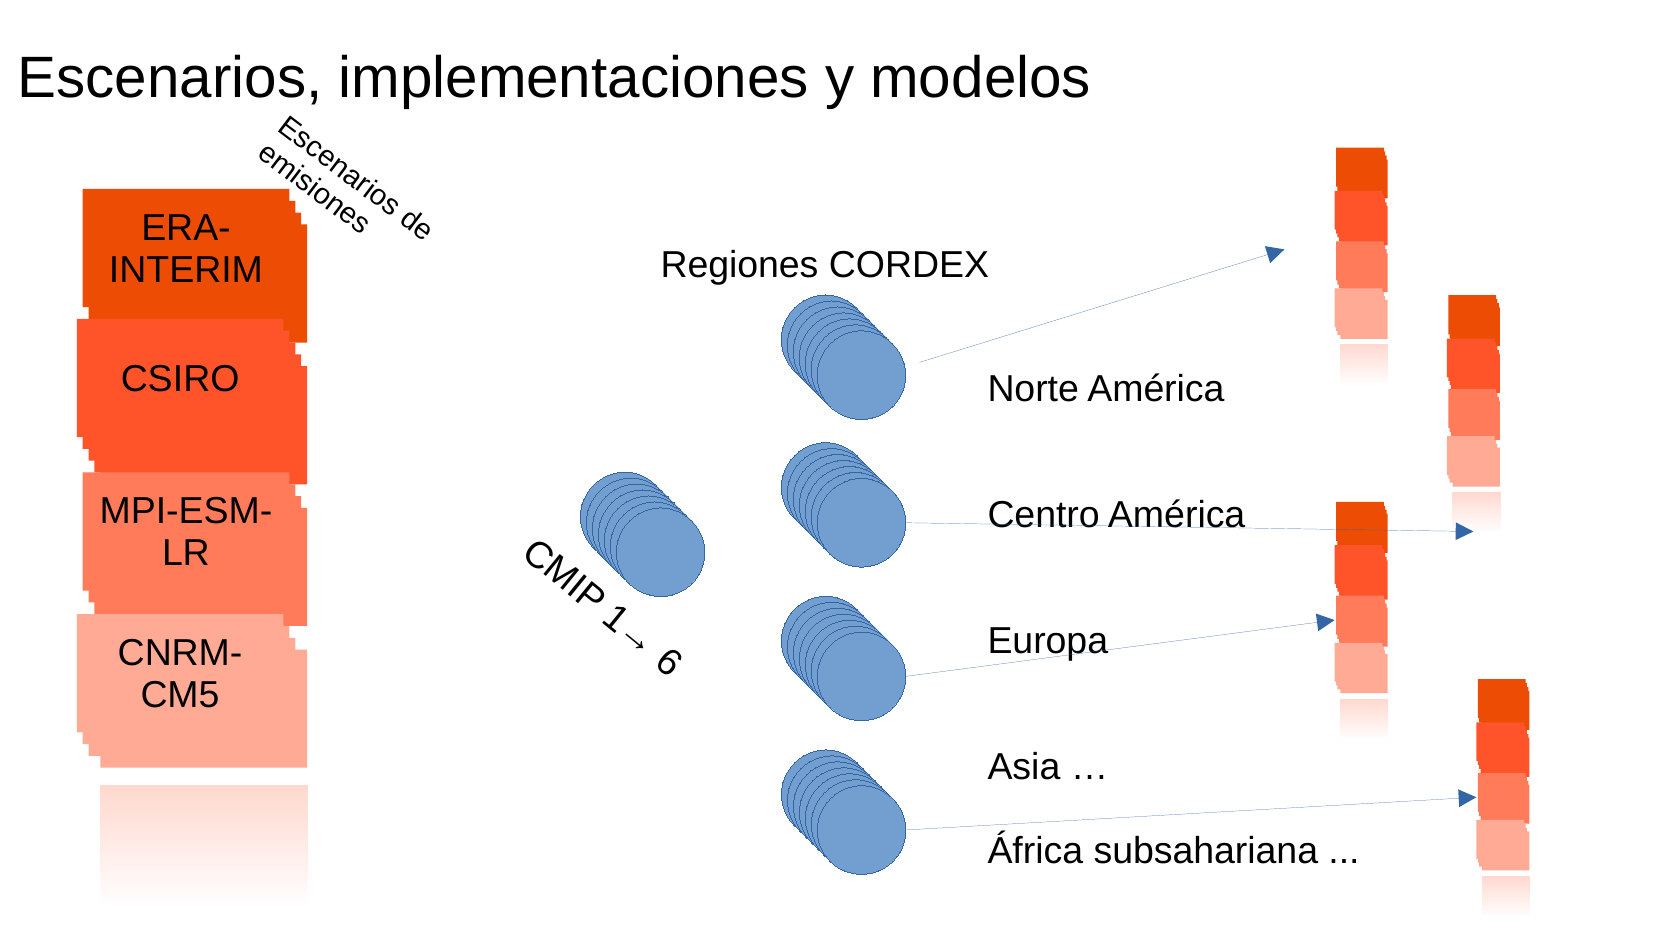

# Escenarios, implementaciones y modelos
M
M
Escenarios de emisiones
ERA-INTERIM
ERA-INTERIM
ERA-INTERIM
ERA-INTERIM
CSIRO
CSIRO
CSIRO
CSIRO
CSIRO
MPI-ESM-LR
MPI-ESM-LR
MPI-ESM-LR
MPI-ESM-LR
CNRM-CM5
CNRM-CM5
CNRM-CM5
CNRM-CM5
Regiones CORDEX
M
M
Norte América
Centro América
Europa
Asia …
África subsahariana ...
M
M
CMIP 1→ 6
M
M